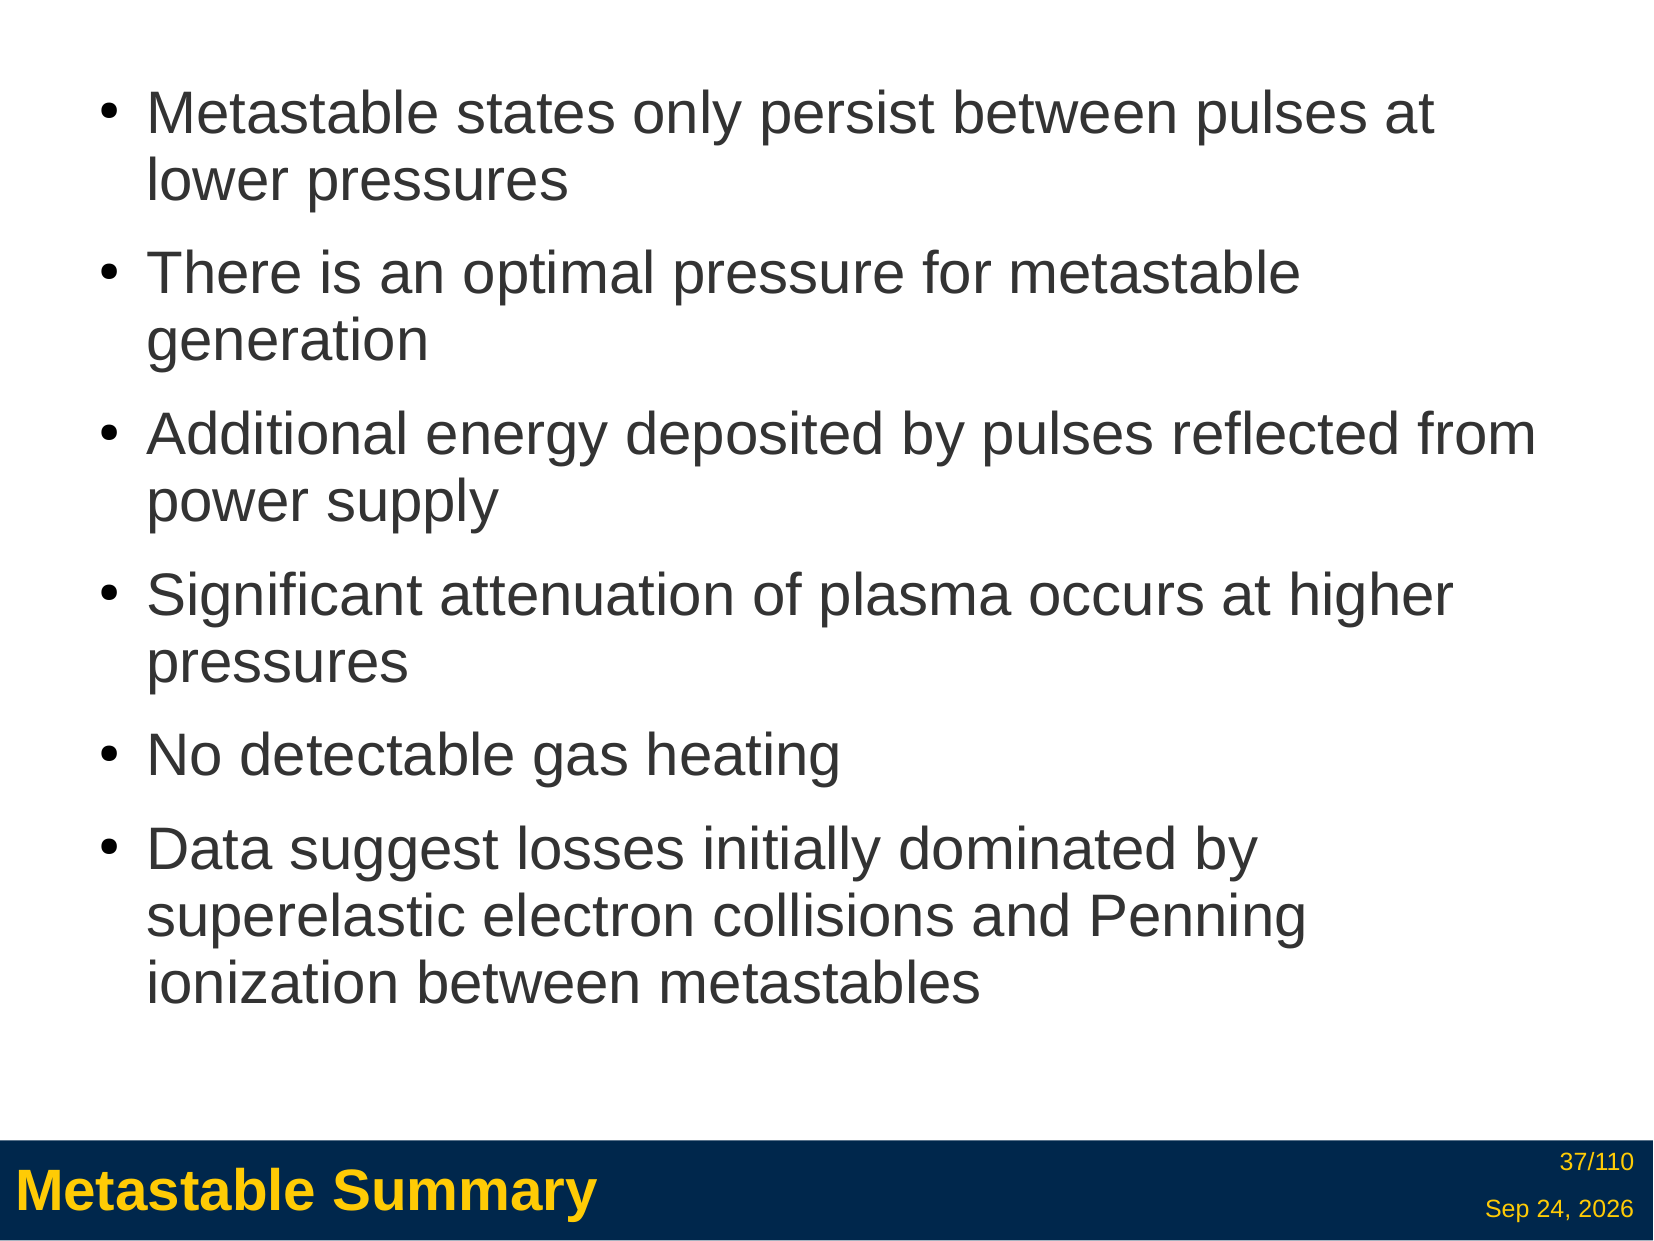

Metastable states only persist between pulses at lower pressures
There is an optimal pressure for metastable generation
Additional energy deposited by pulses reflected from power supply
Significant attenuation of plasma occurs at higher pressures
No detectable gas heating
Data suggest losses initially dominated by superelastic electron collisions and Penning ionization between metastables
# Metastable Summary
37